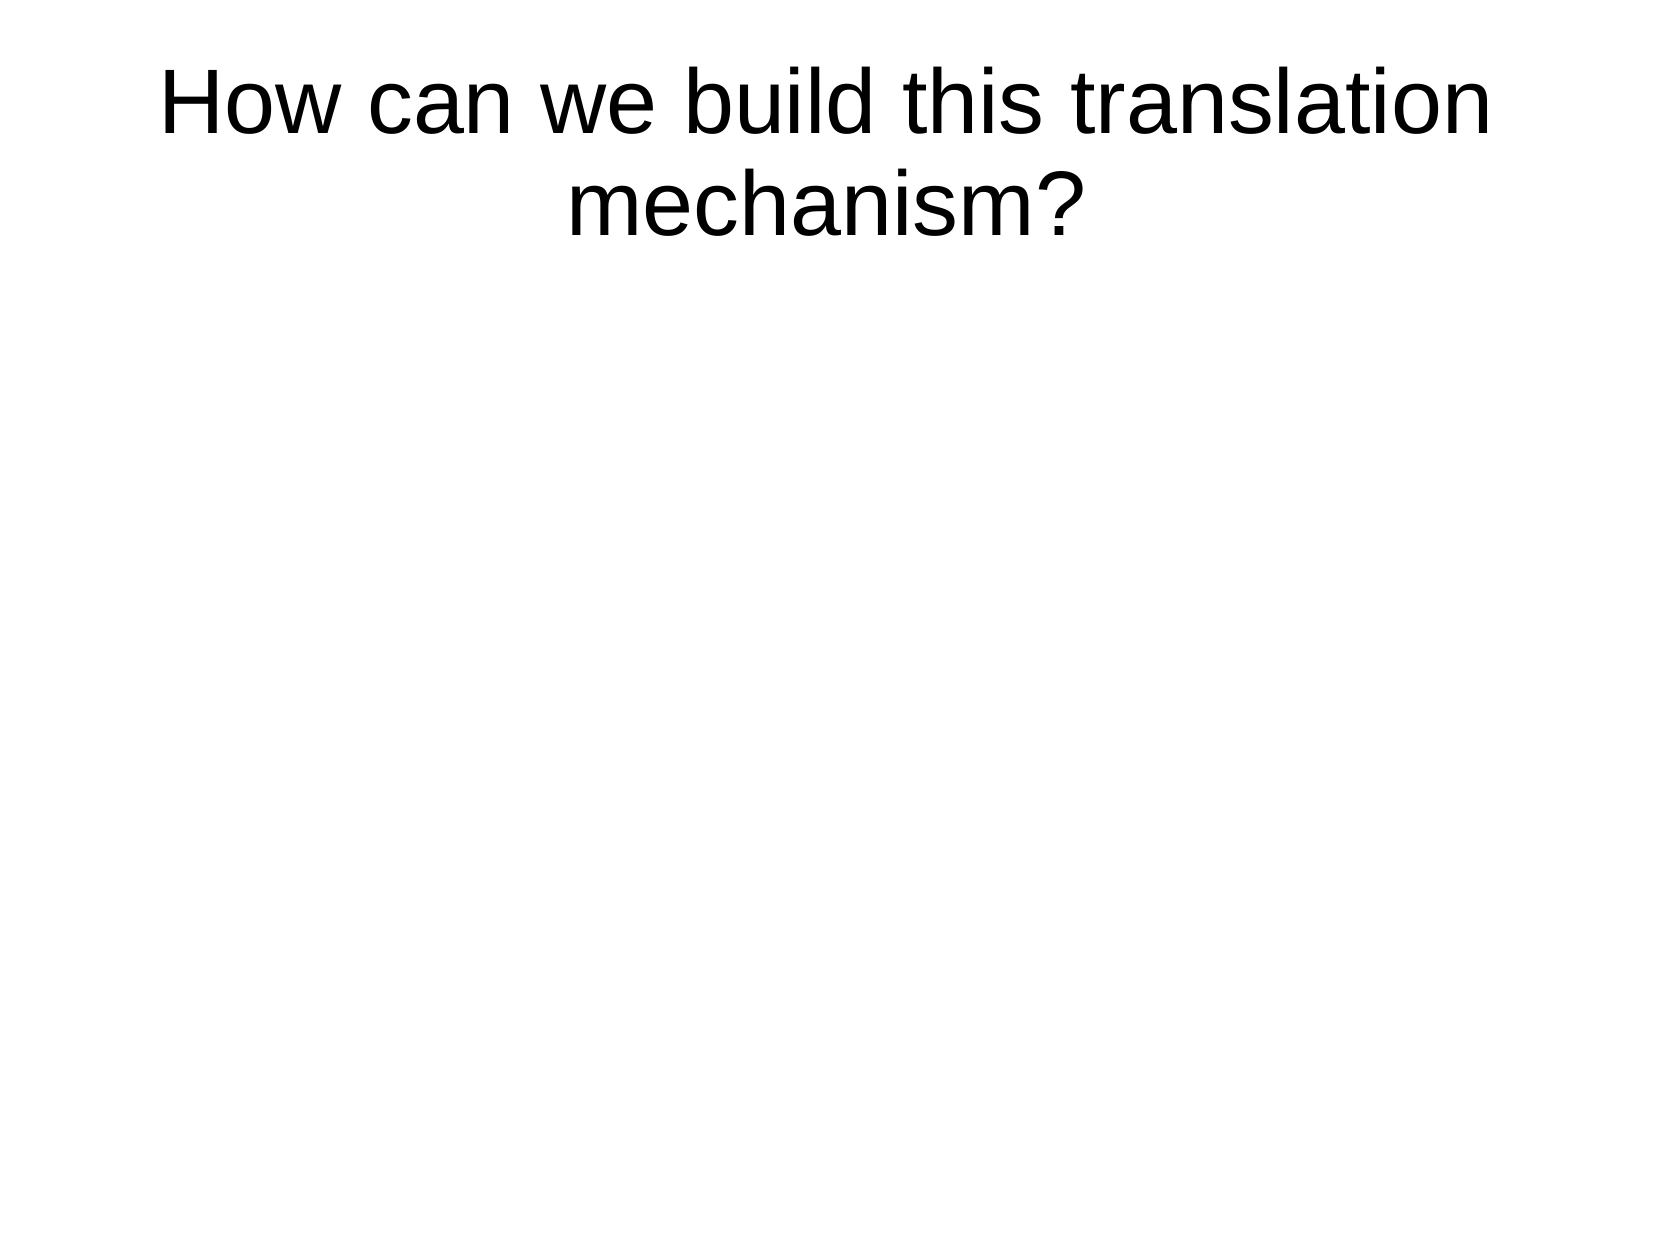

# How can we build this translation mechanism?